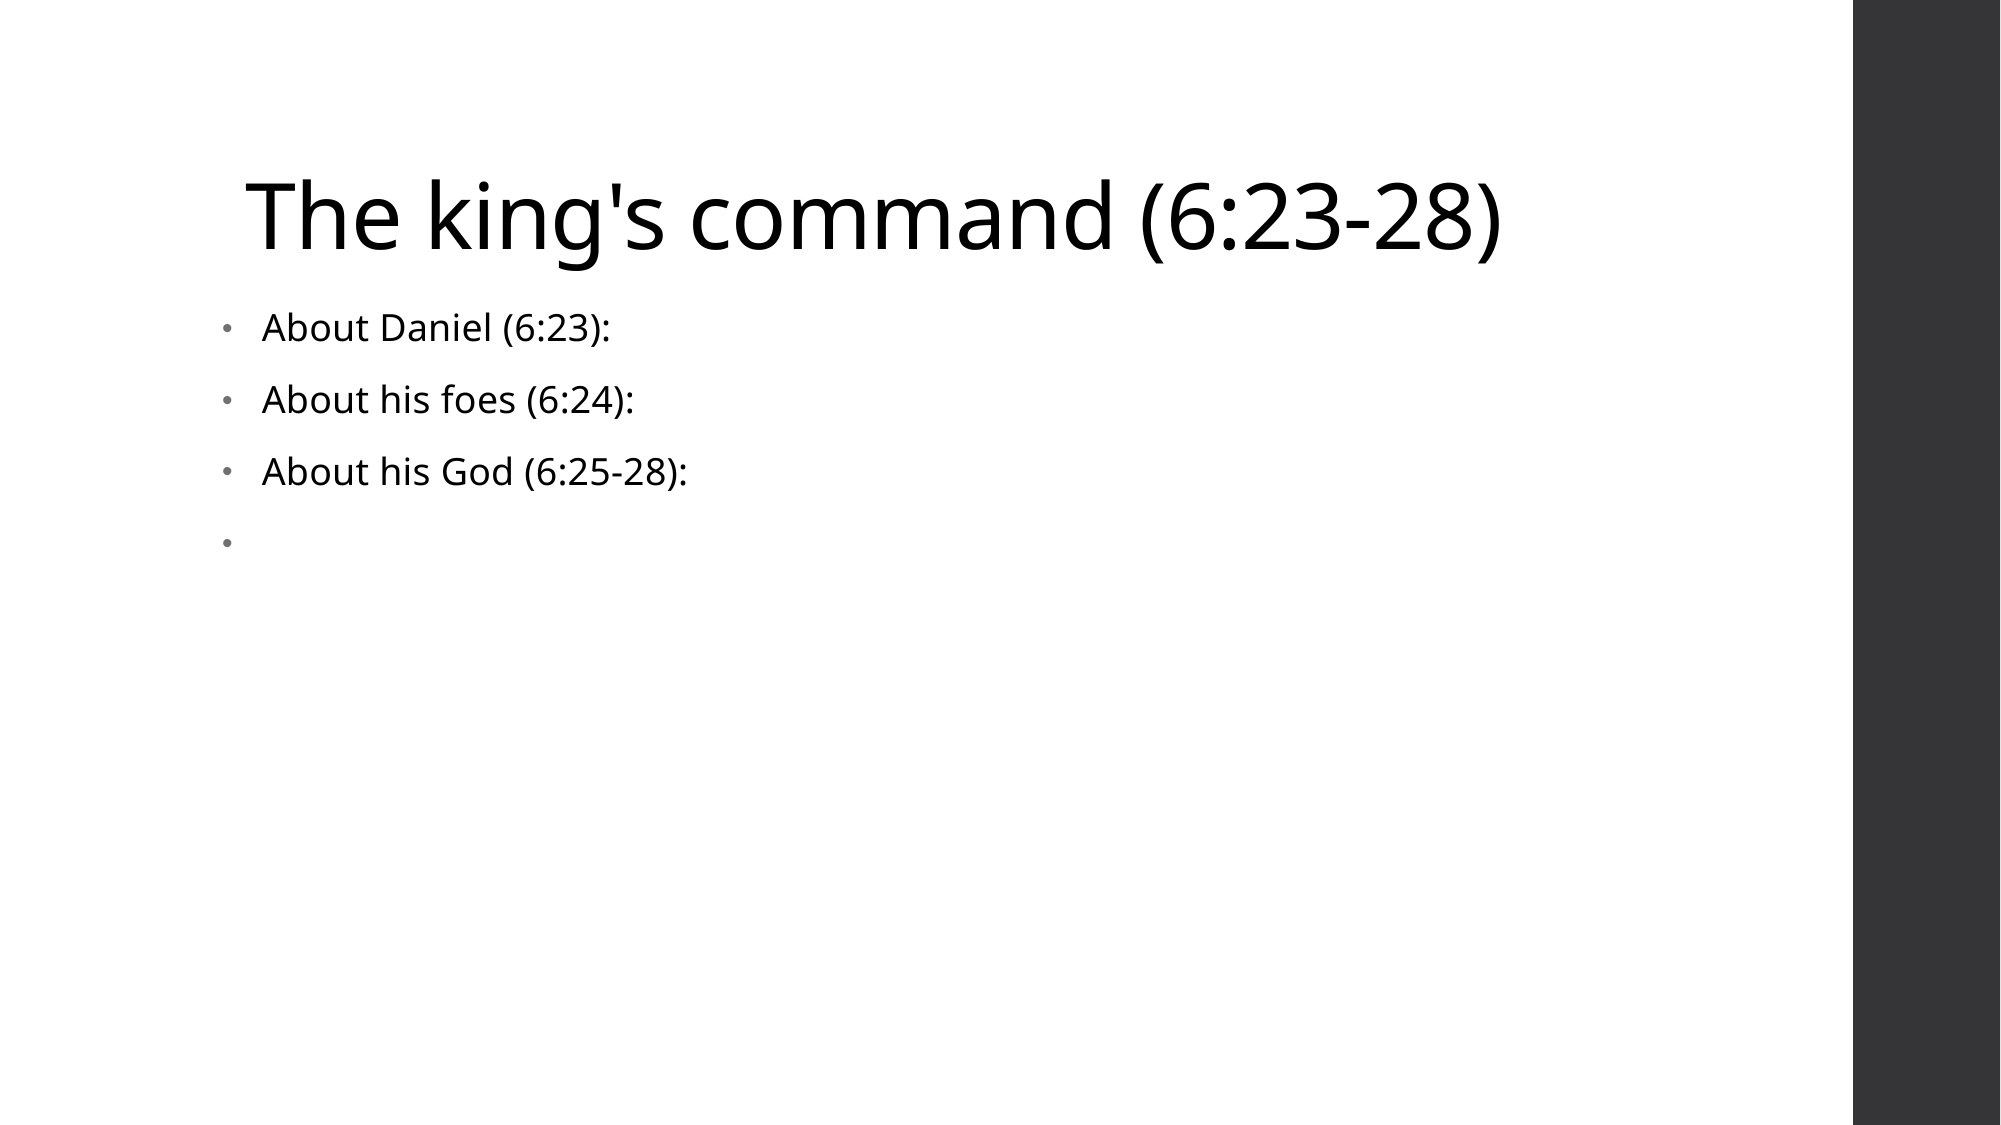

# The king's command (6:23-28)
 About Daniel (6:23):
 About his foes (6:24):
 About his God (6:25-28):